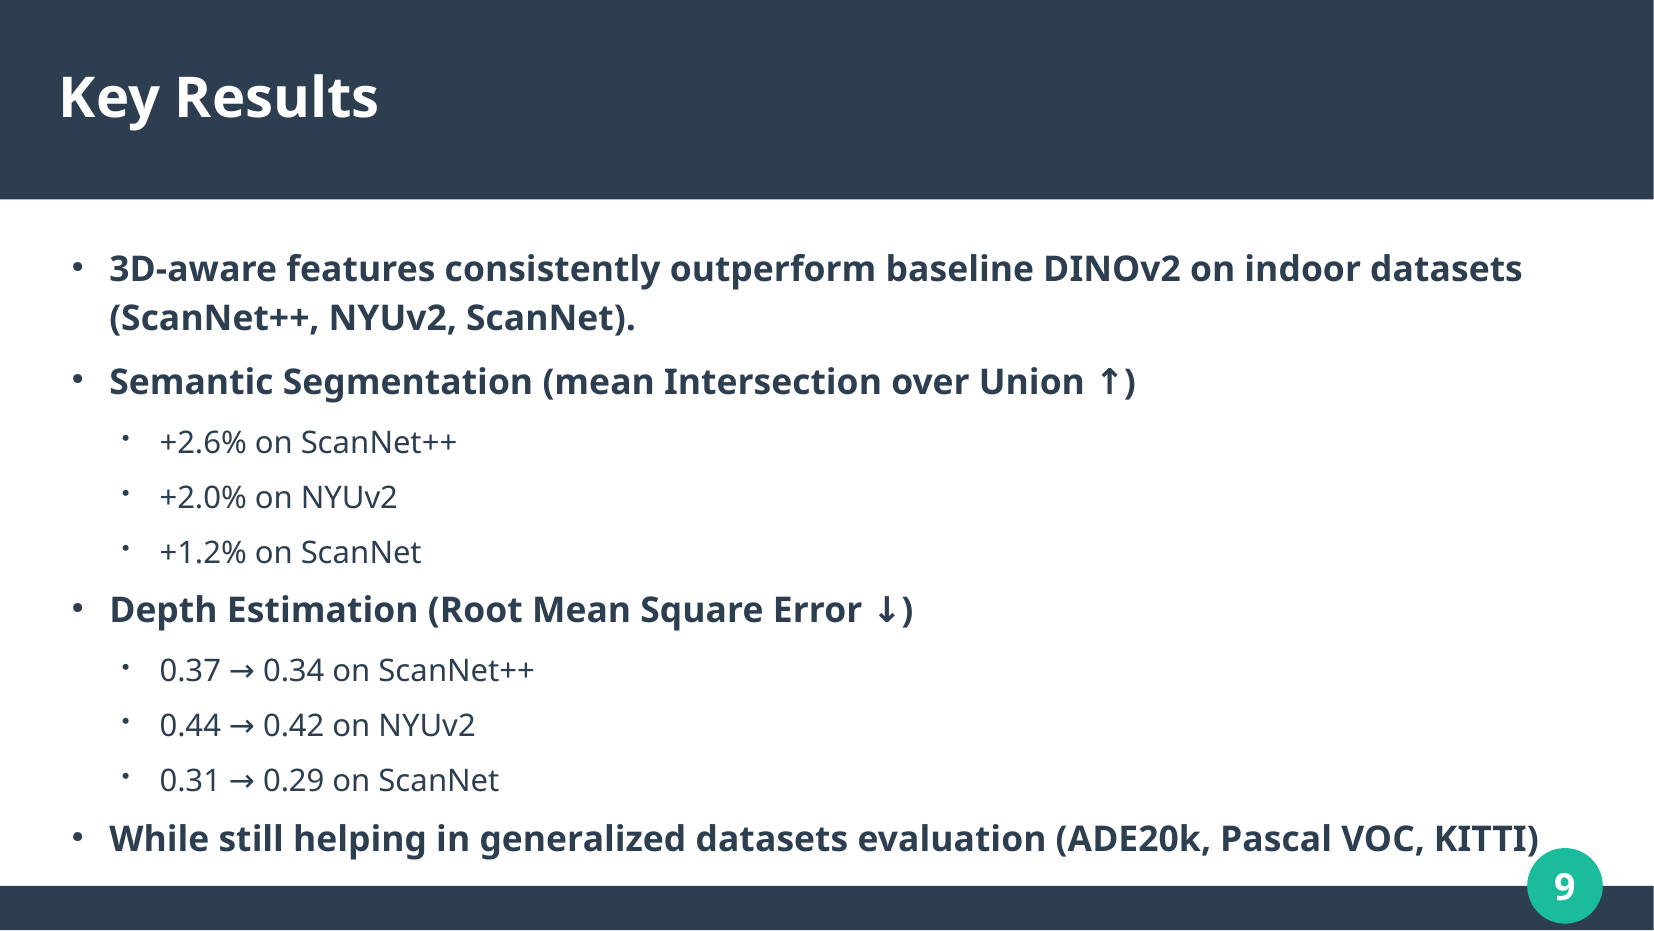

# Key Results
3D-aware features consistently outperform baseline DINOv2 on indoor datasets (ScanNet++, NYUv2, ScanNet).
Semantic Segmentation (mean Intersection over Union ↑)
+2.6% on ScanNet++
+2.0% on NYUv2
+1.2% on ScanNet
Depth Estimation (Root Mean Square Error ↓)
0.37 → 0.34 on ScanNet++
0.44 → 0.42 on NYUv2
0.31 → 0.29 on ScanNet
While still helping in generalized datasets evaluation (ADE20k, Pascal VOC, KITTI)